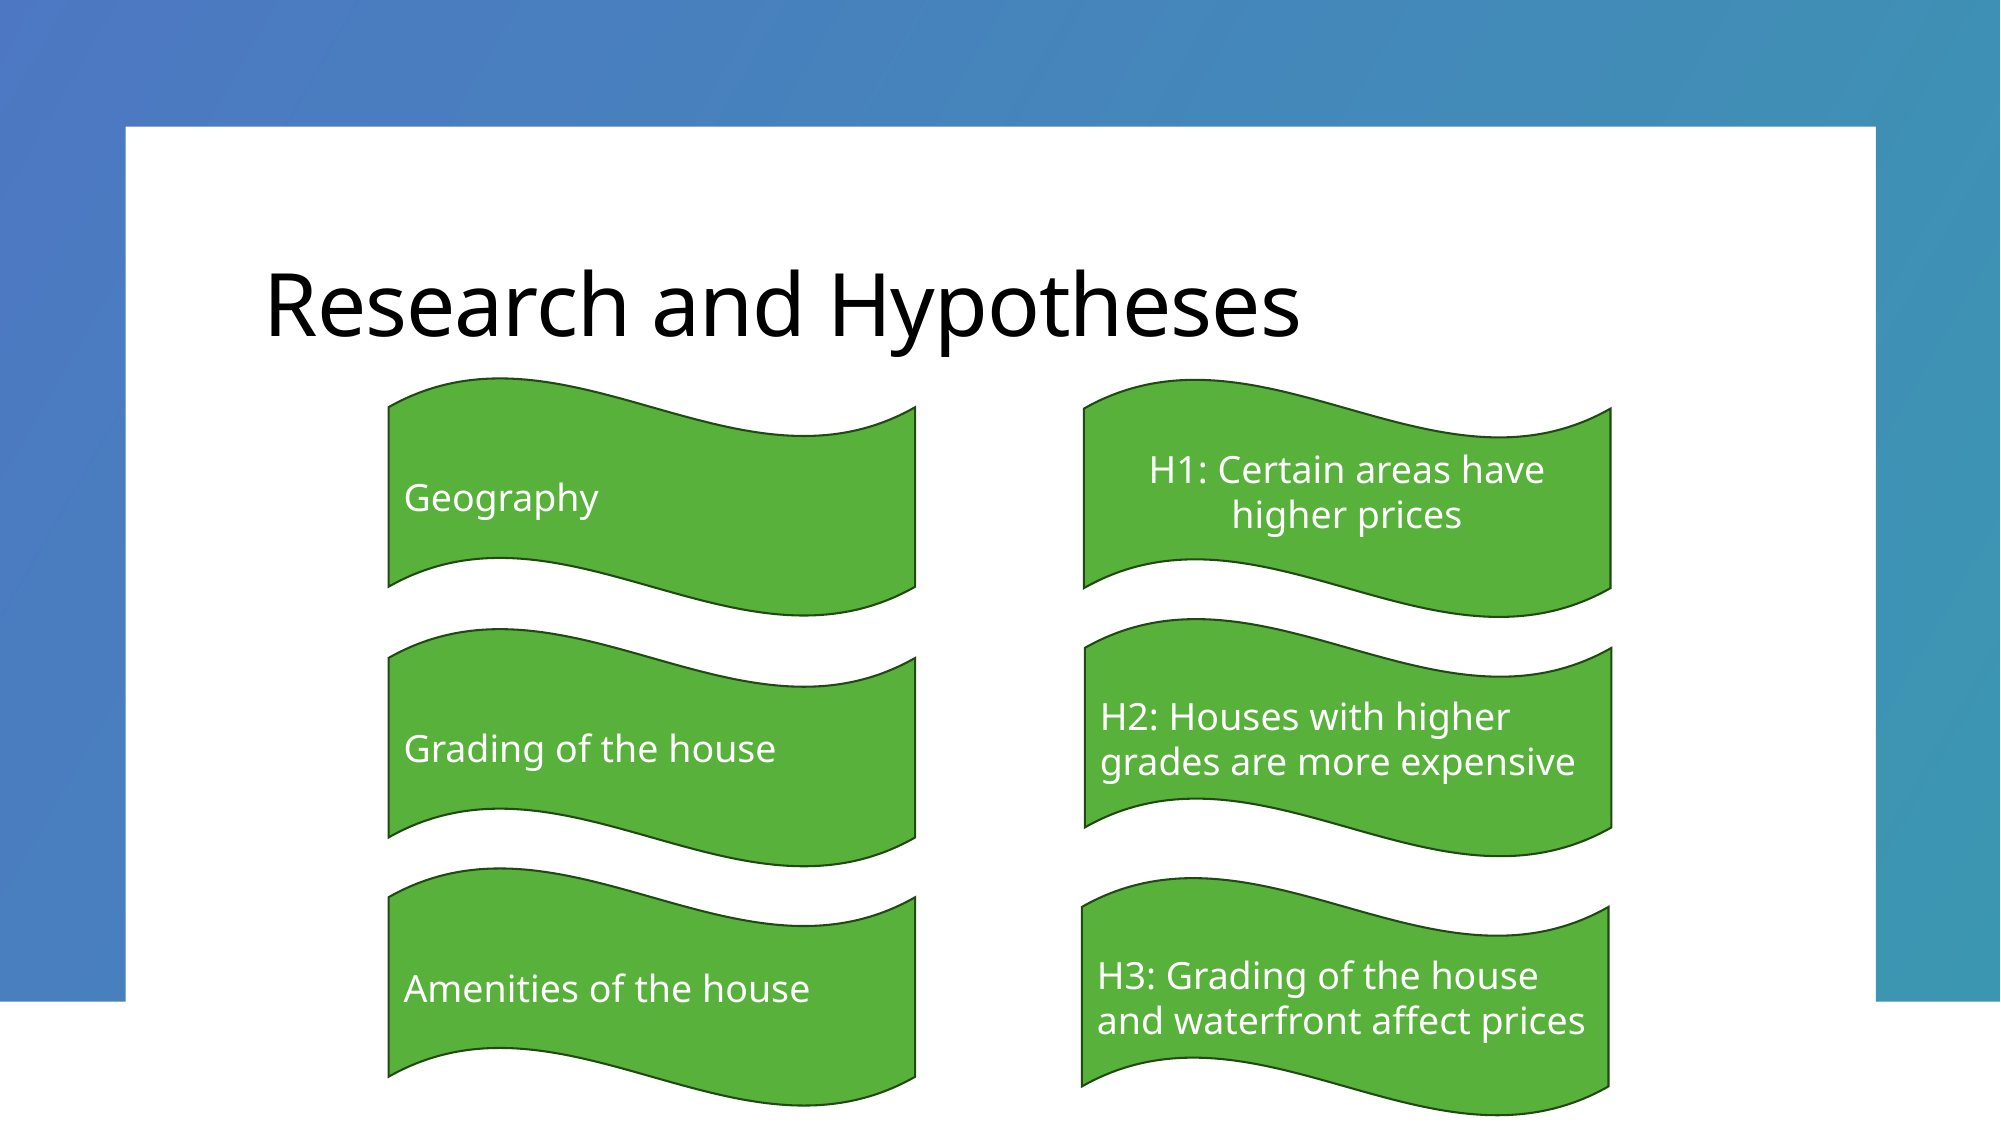

# Research and Hypotheses
Geography
H1: Certain areas have higher prices
H2: Houses with higher grades are more expensive
Grading of the house
Amenities of the house
H3: Grading of the house and waterfront affect prices